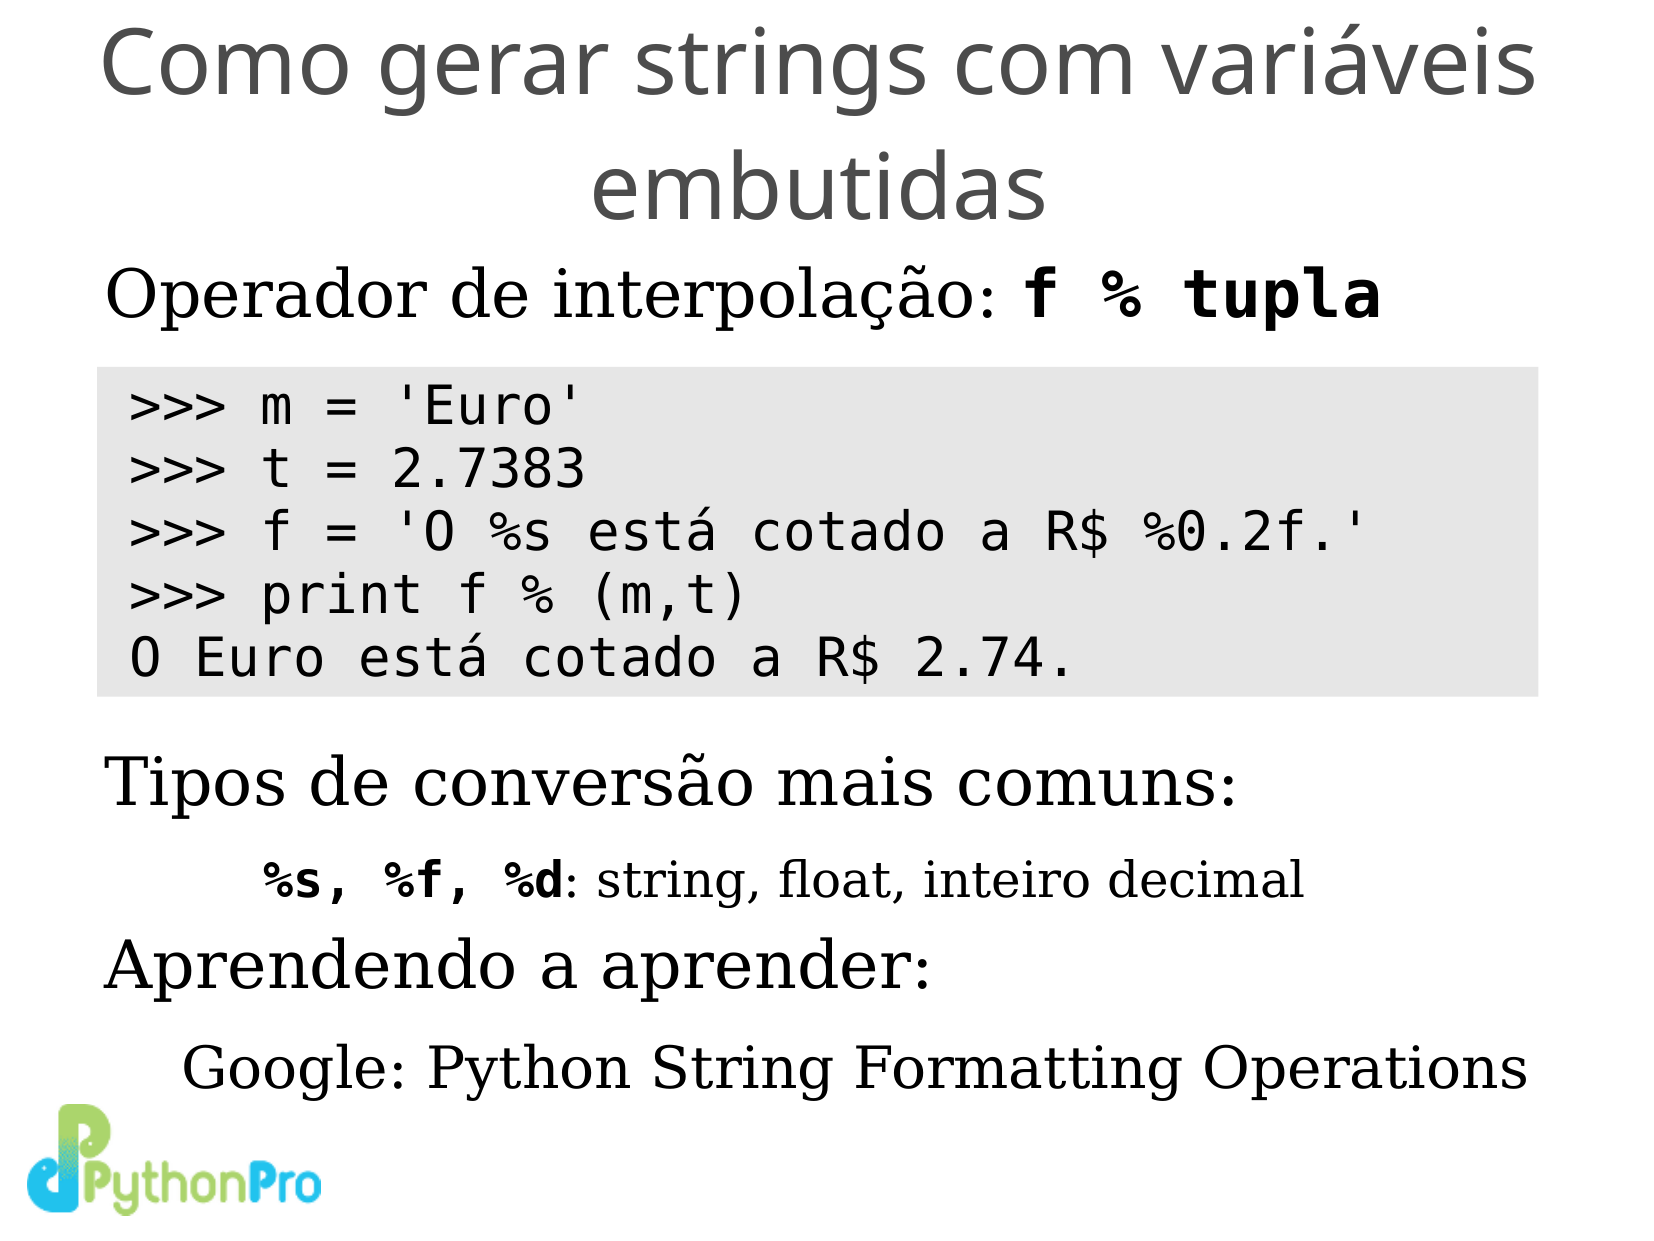

# Como gerar strings com variáveis embutidas
Operador de interpolação: f % tupla
Tipos de conversão mais comuns:
%s, %f, %d: string, float, inteiro decimal
Aprendendo a aprender:
Google: Python String Formatting Operations
>>> m = 'Euro'
>>> t = 2.7383
>>> f = 'O %s está cotado a R$ %0.2f.'
>>> print f % (m,t)
O Euro está cotado a R$ 2.74.